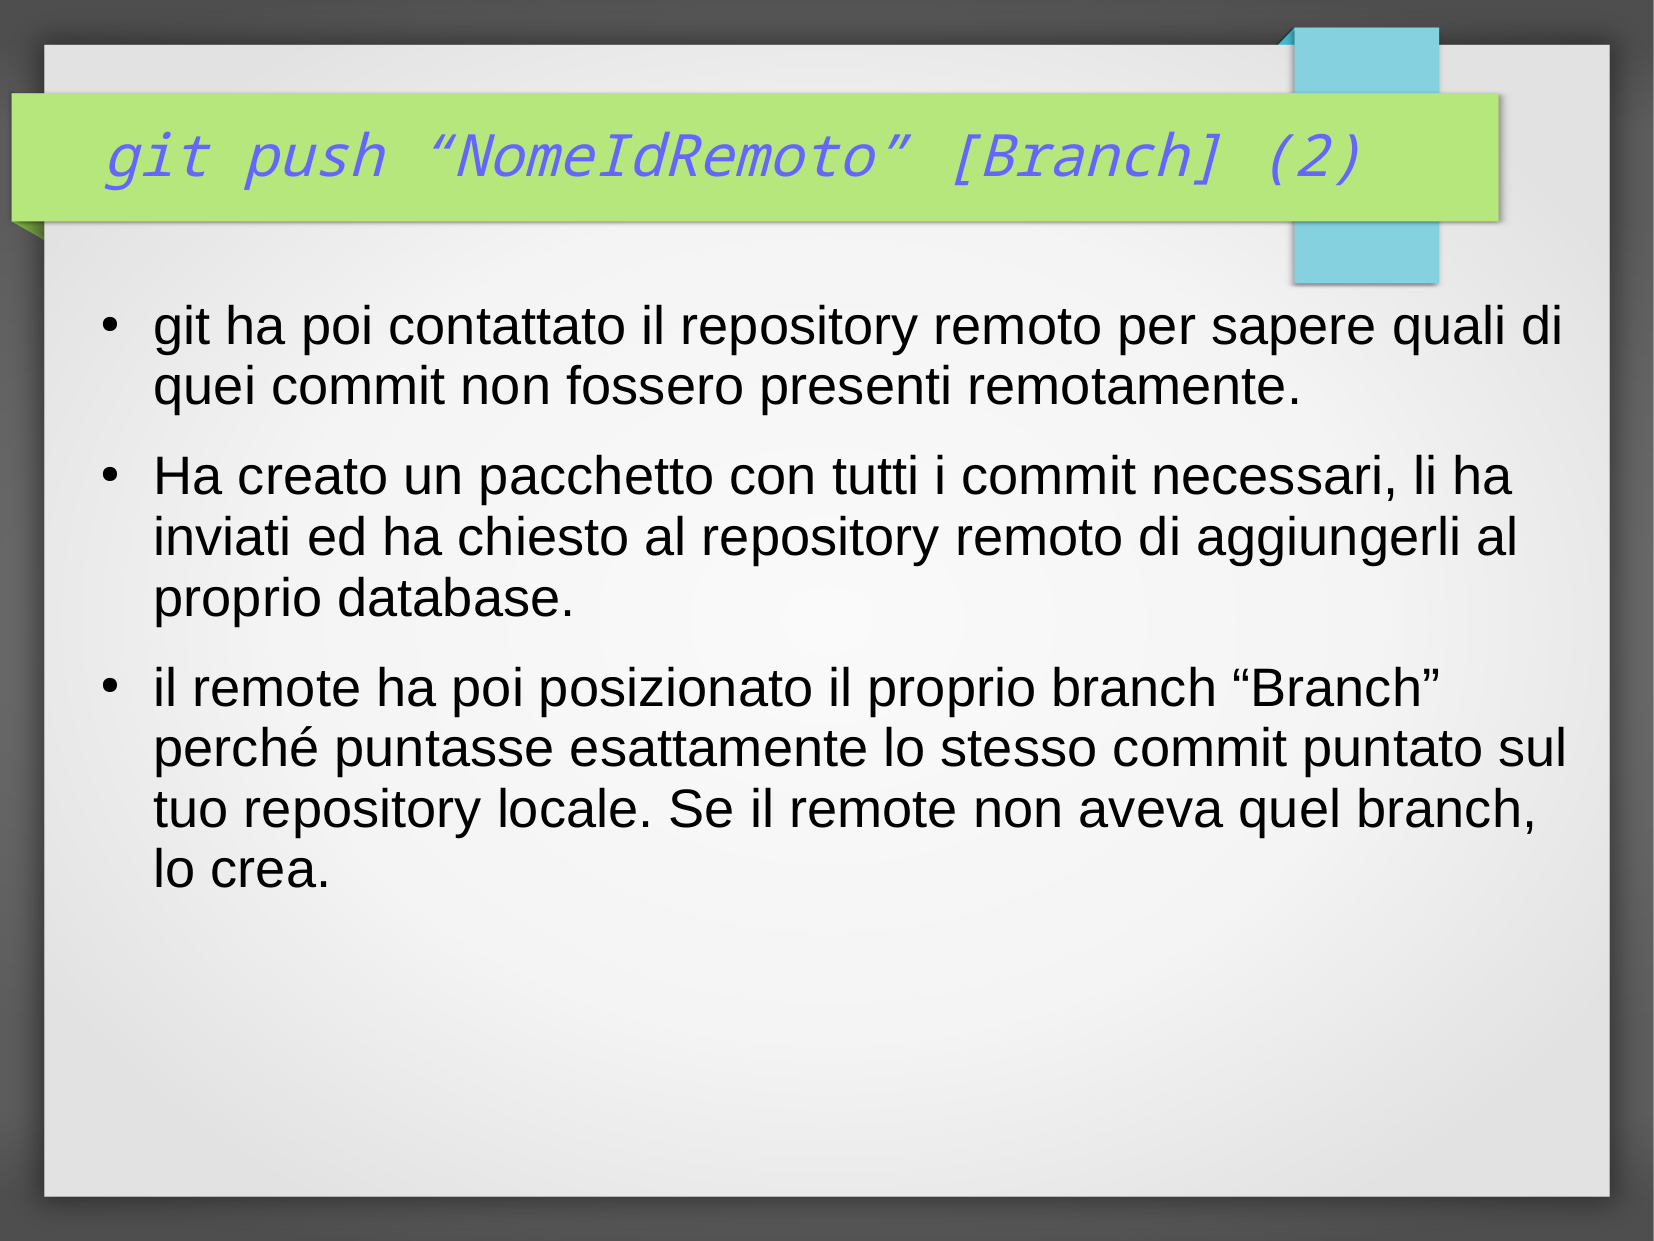

# git push “NomeIdRemoto” [Branch] (2)
git ha poi contattato il repository remoto per sapere quali di quei commit non fossero presenti remotamente.
Ha creato un pacchetto con tutti i commit necessari, li ha inviati ed ha chiesto al repository remoto di aggiungerli al proprio database.
il remote ha poi posizionato il proprio branch “Branch” perché puntasse esattamente lo stesso commit puntato sul tuo repository locale. Se il remote non aveva quel branch, lo crea.